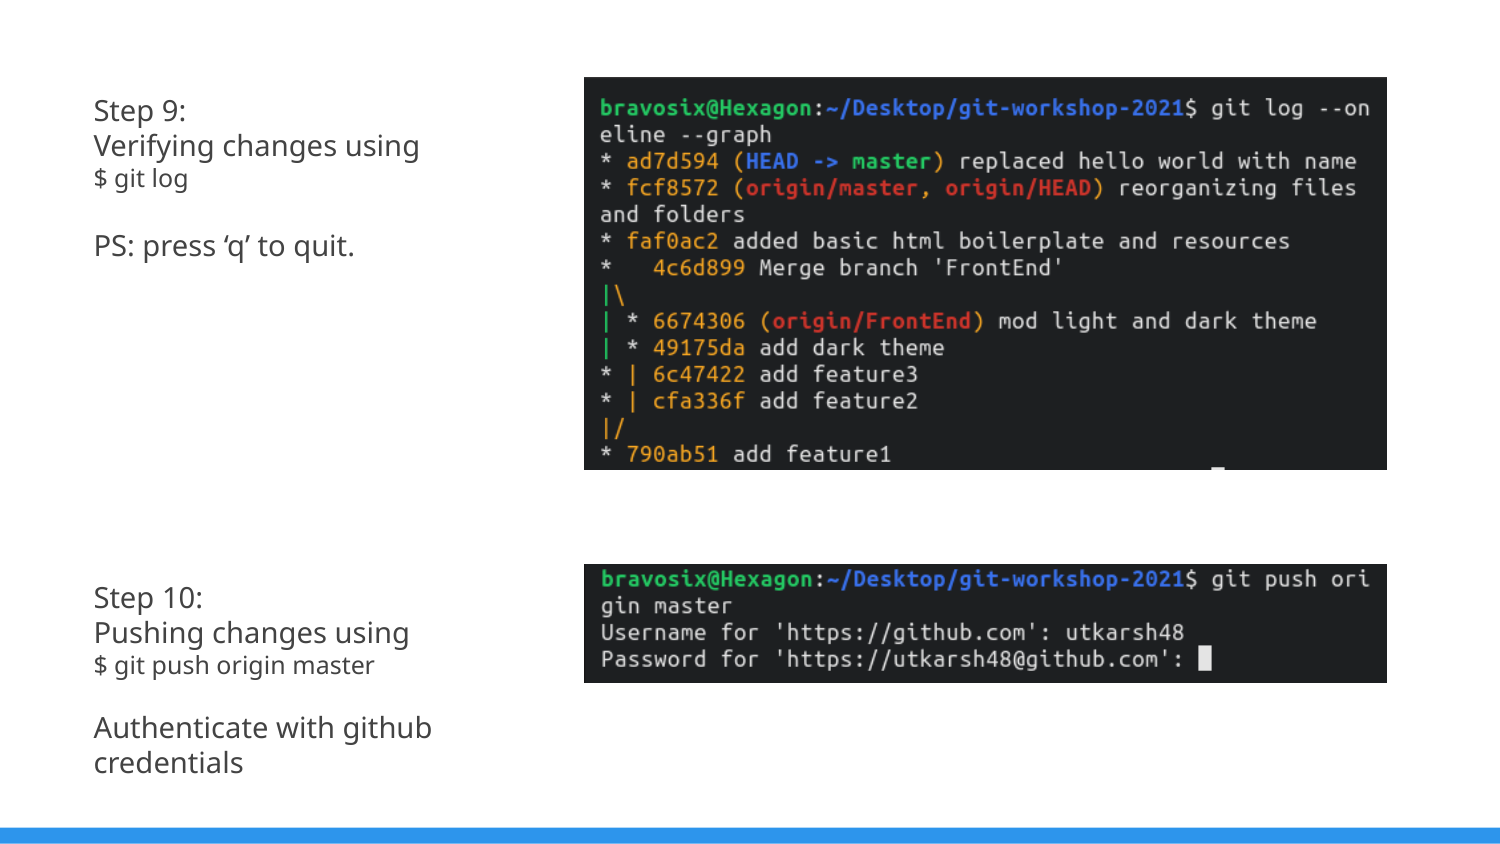

Step 9:
Verifying changes using
$ git log
PS: press ‘q’ to quit.
Step 10:
Pushing changes using
$ git push origin master
Authenticate with github credentials